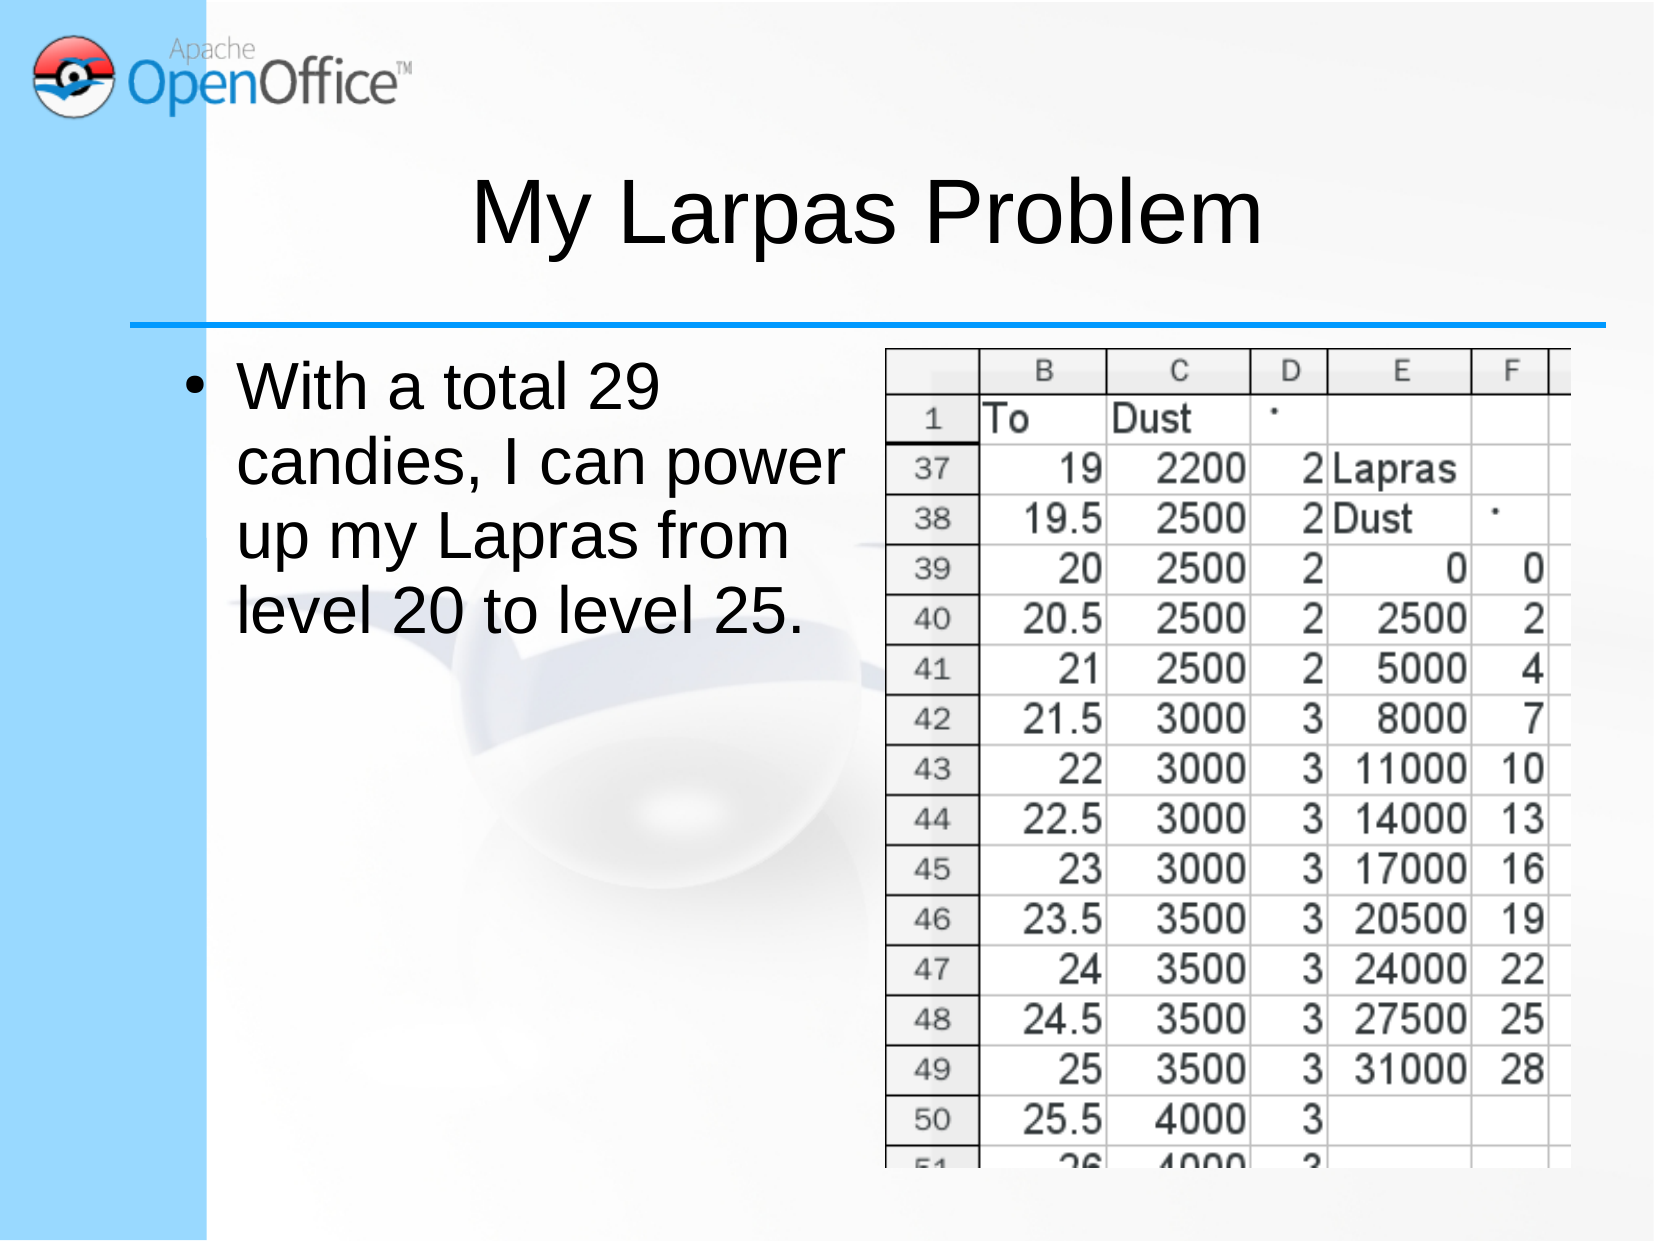

# My Larpas Problem
With a total 29 candies, I can power up my Lapras from level 20 to level 25.